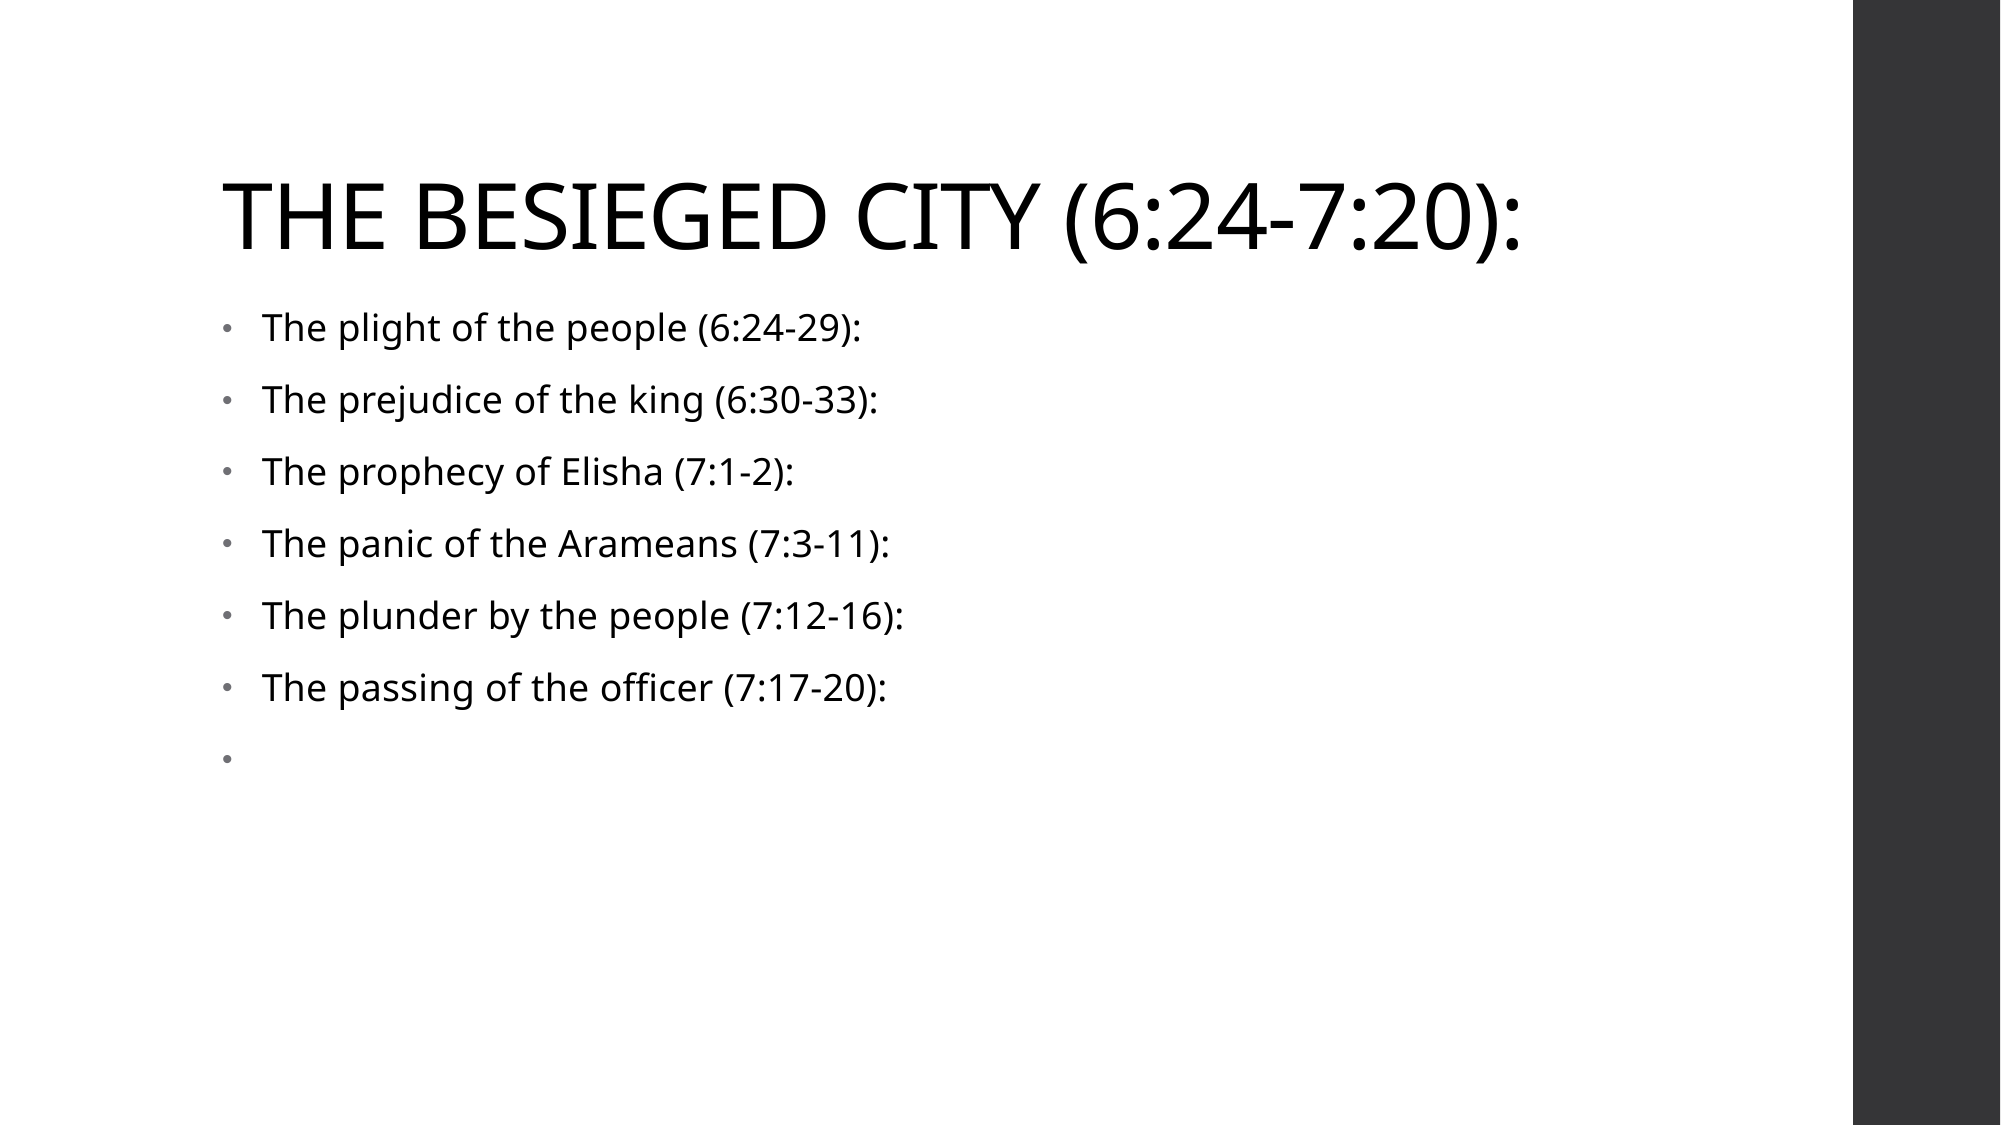

# THE BESIEGED CITY (6:24-7:20):
 The plight of the people (6:24-29):
 The prejudice of the king (6:30-33):
 The prophecy of Elisha (7:1-2):
 The panic of the Arameans (7:3-11):
 The plunder by the people (7:12-16):
 The passing of the officer (7:17-20):